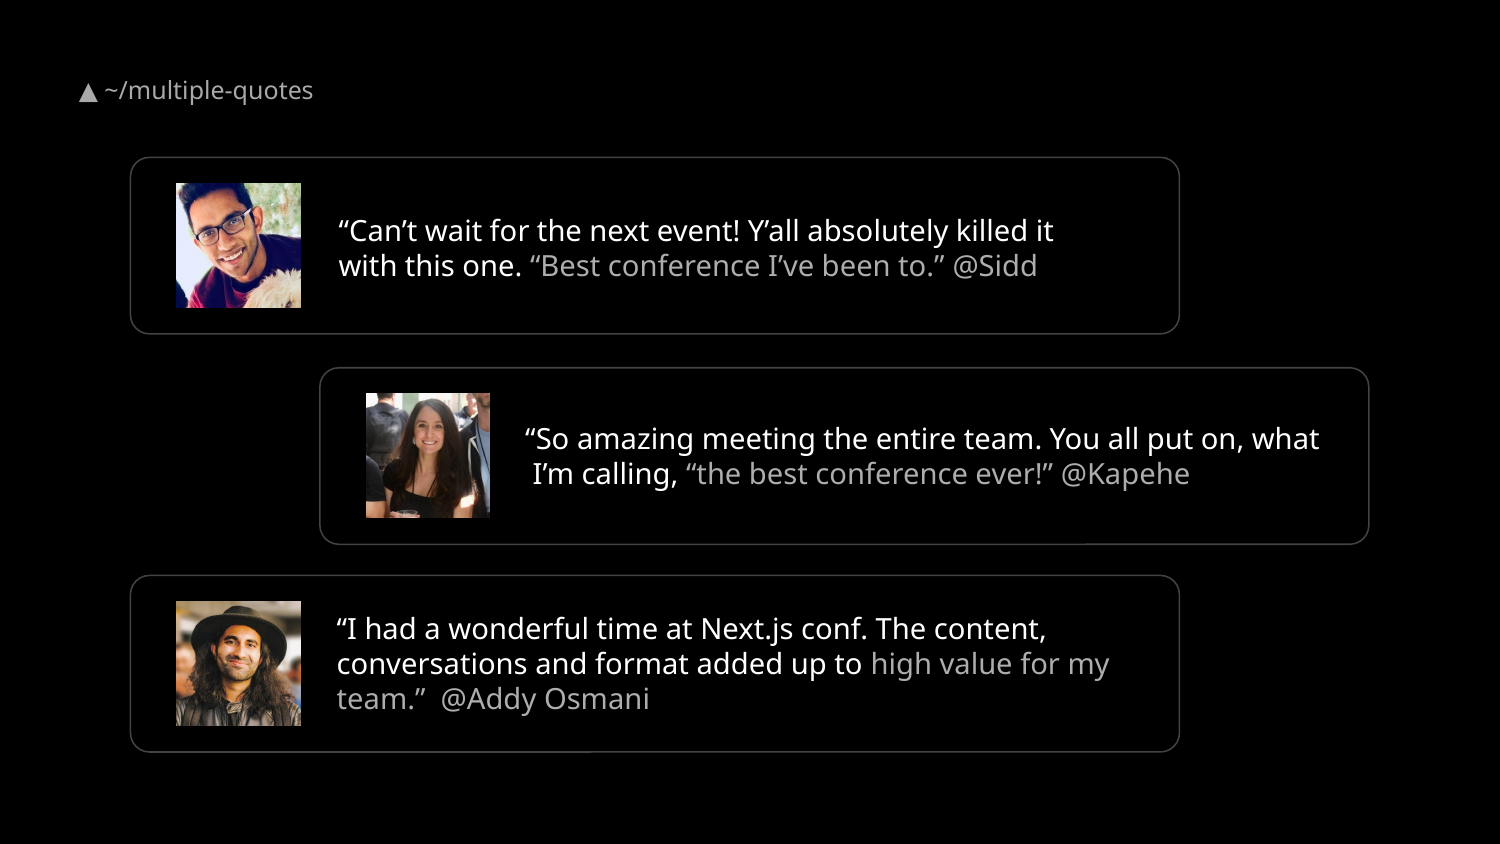

▲ ~/multiple-quotes
“Can’t wait for the next event! Y’all absolutely killed it
with this one. “Best conference I’ve been to.” @Sidd
“So amazing meeting the entire team. You all put on, what
 I’m calling, “the best conference ever!” @Kapehe
“I had a wonderful time at Next.js conf. The content, conversations and format added up to high value for my team.” @Addy Osmani